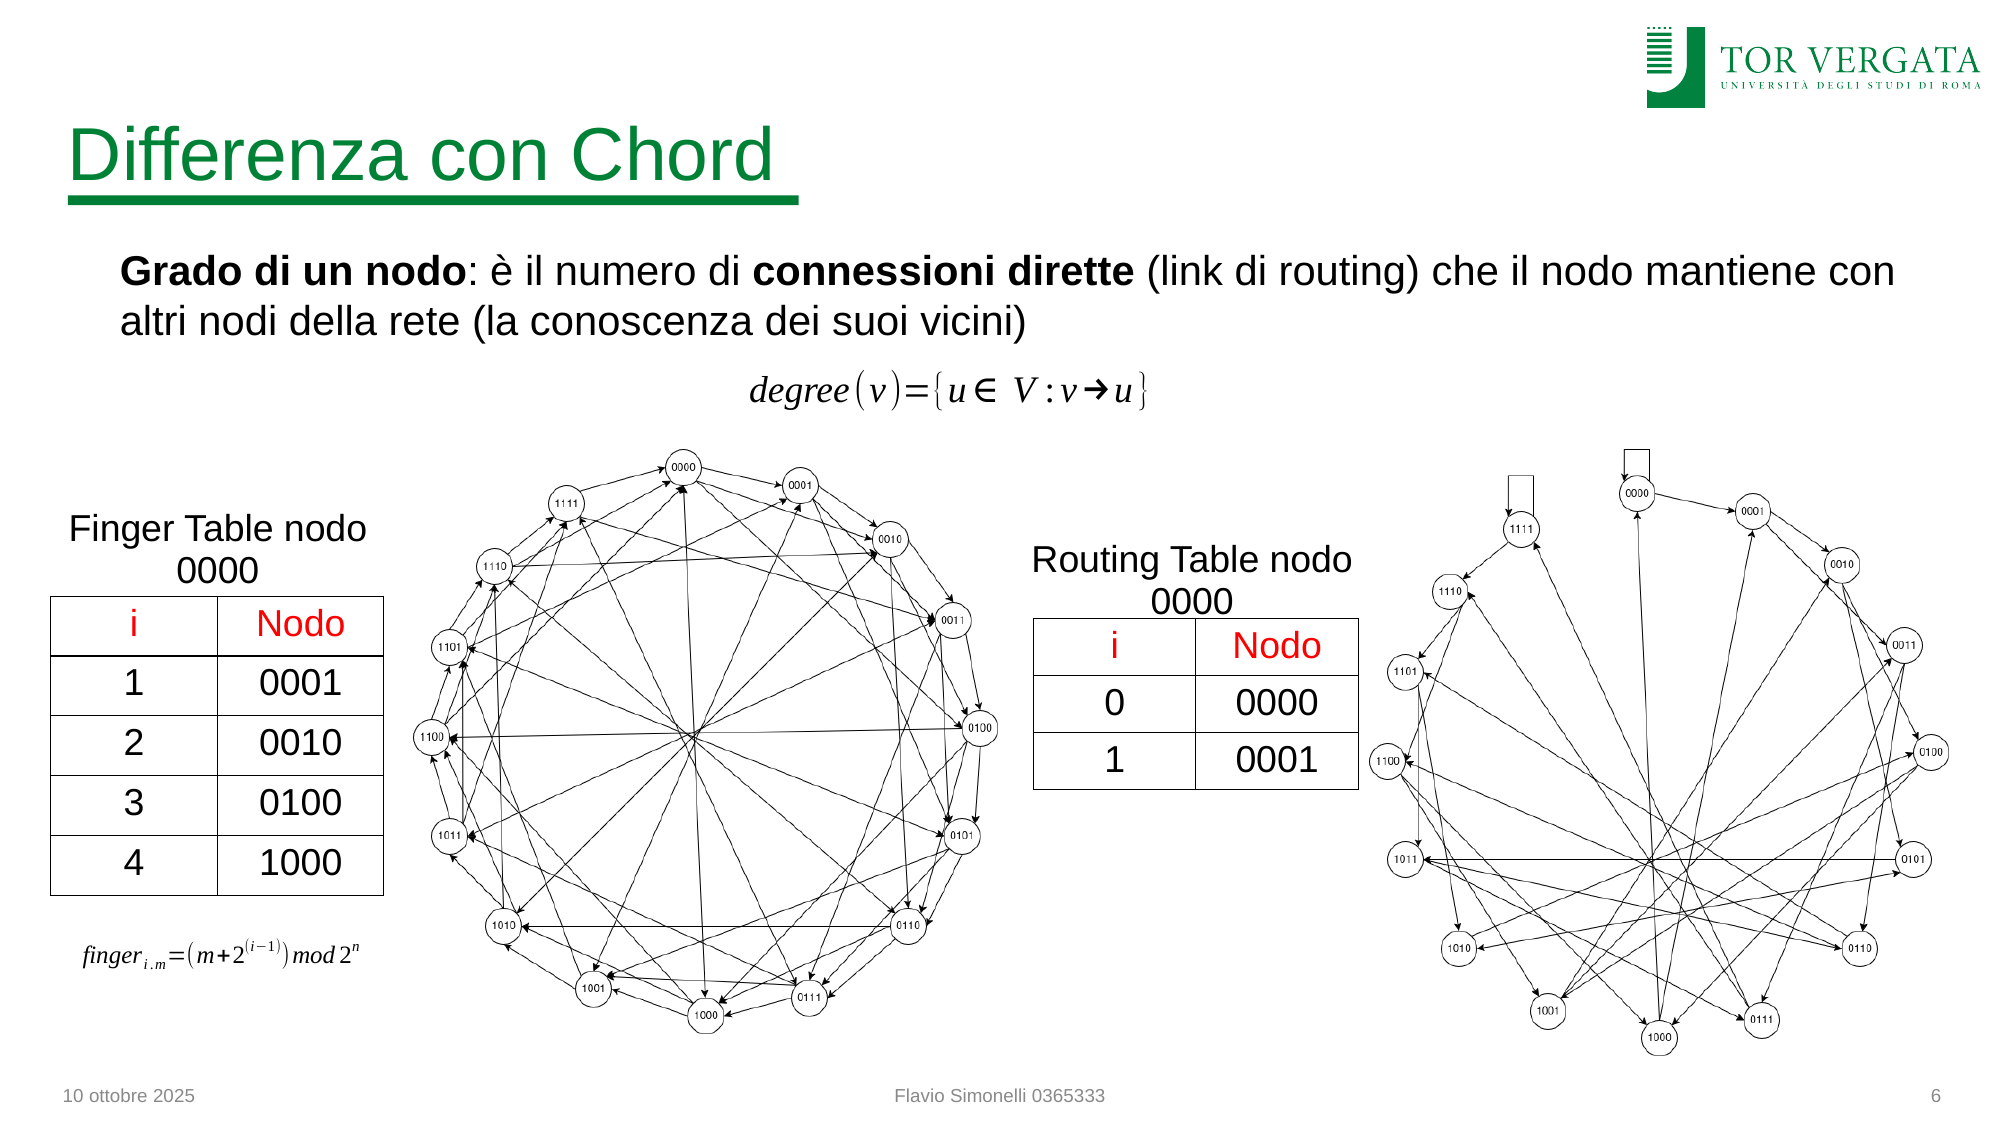

# Differenza con Chord
Grado di un nodo: è il numero di connessioni dirette (link di routing) che il nodo mantiene con altri nodi della rete (la conoscenza dei suoi vicini)
Finger Table nodo 0000
Routing Table nodo
0000
| i | Nodo |
| --- | --- |
| 1 | 0001 |
| 2 | 0010 |
| 3 | 0100 |
| 4 | 1000 |
| i | Nodo |
| --- | --- |
| 0 | 0000 |
| 1 | 0001 |
10 ottobre 2025
Flavio Simonelli 0365333
6